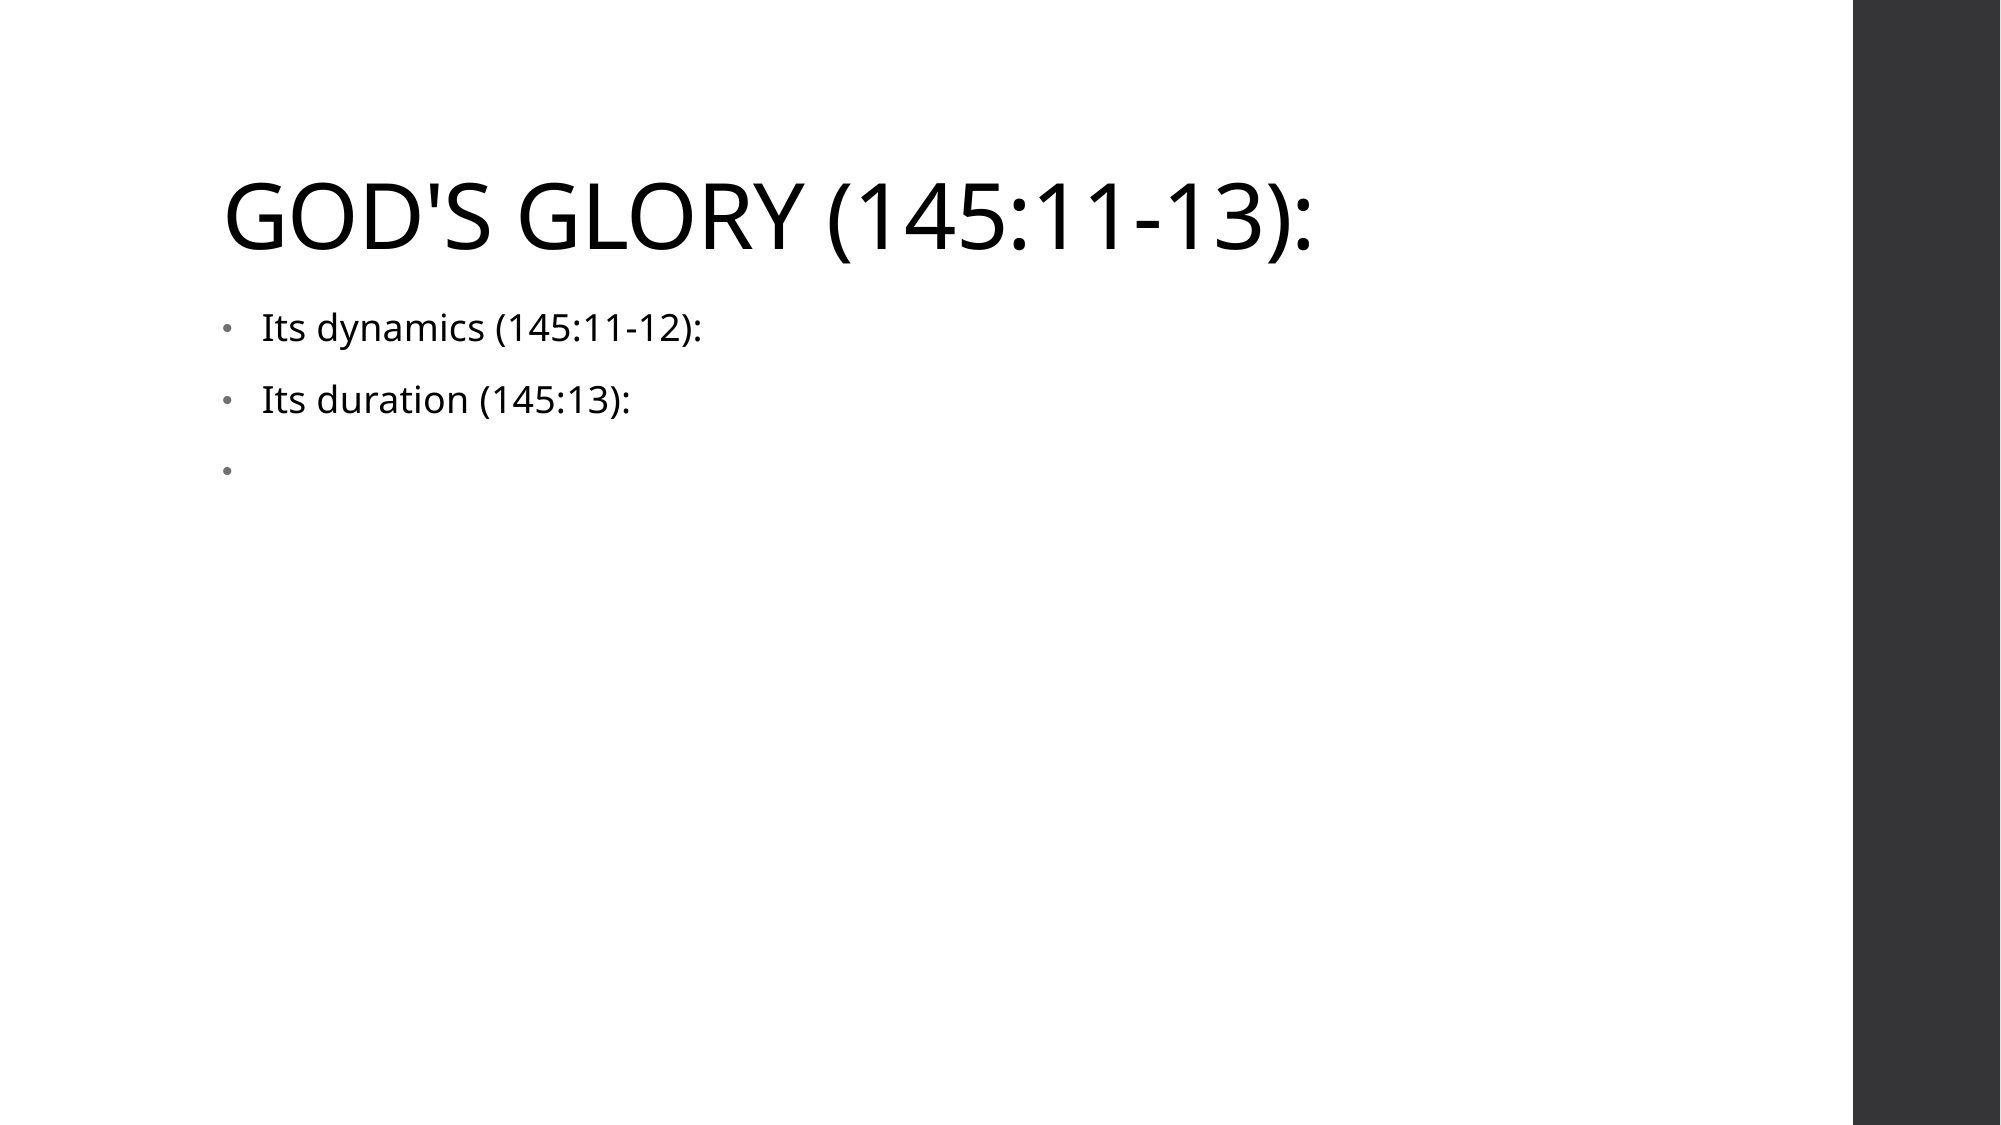

# GOD'S GLORY (145:11-13):
 Its dynamics (145:11-12):
 Its duration (145:13):